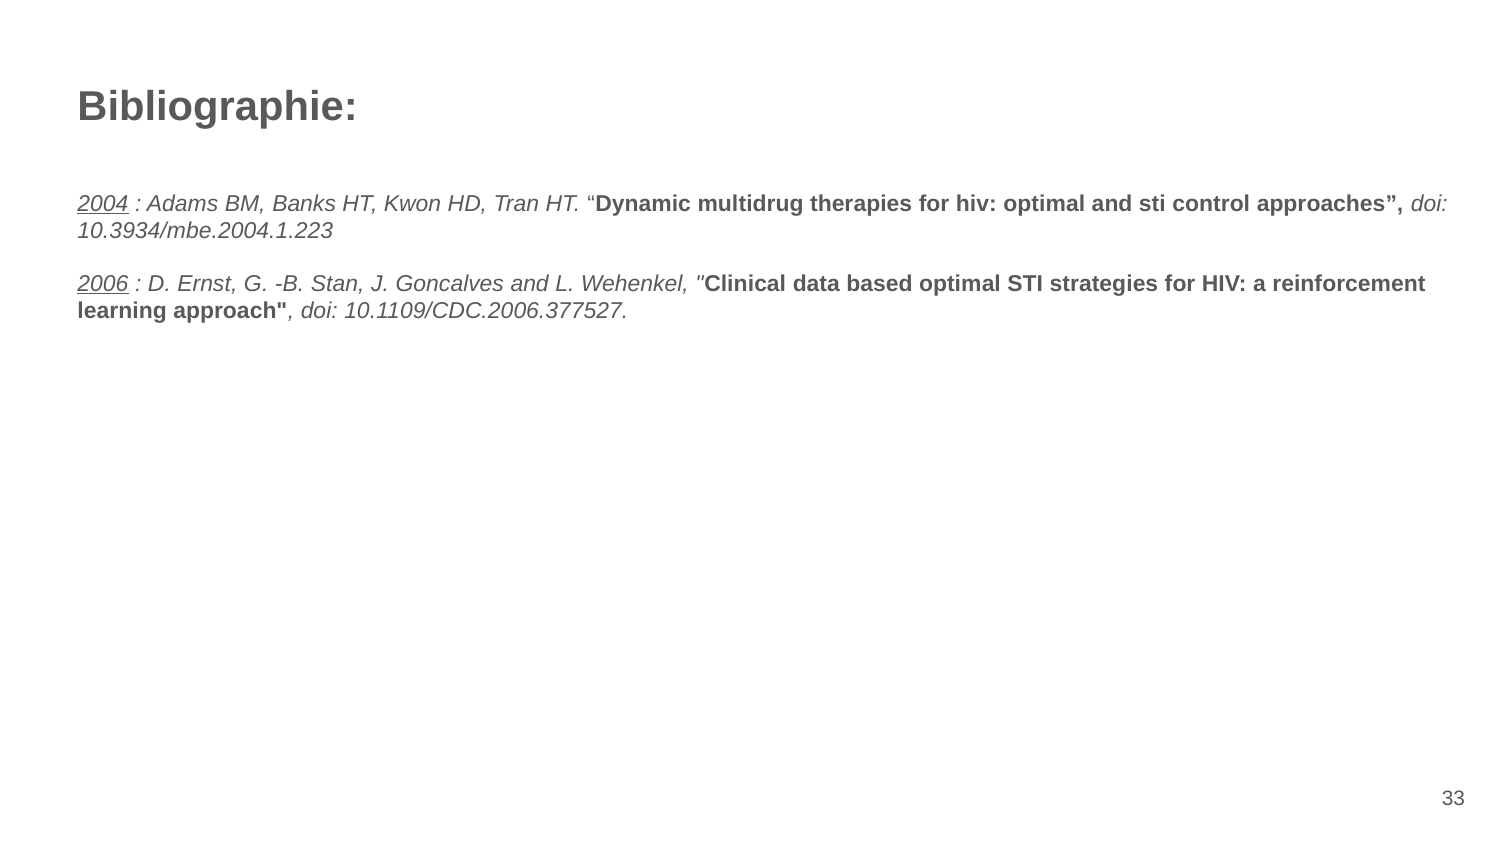

Bibliographie:
2004 : Adams BM, Banks HT, Kwon HD, Tran HT. “Dynamic multidrug therapies for hiv: optimal and sti control approaches”, doi: 10.3934/mbe.2004.1.223
2006 : D. Ernst, G. -B. Stan, J. Goncalves and L. Wehenkel, "Clinical data based optimal STI strategies for HIV: a reinforcement learning approach", doi: 10.1109/CDC.2006.377527.